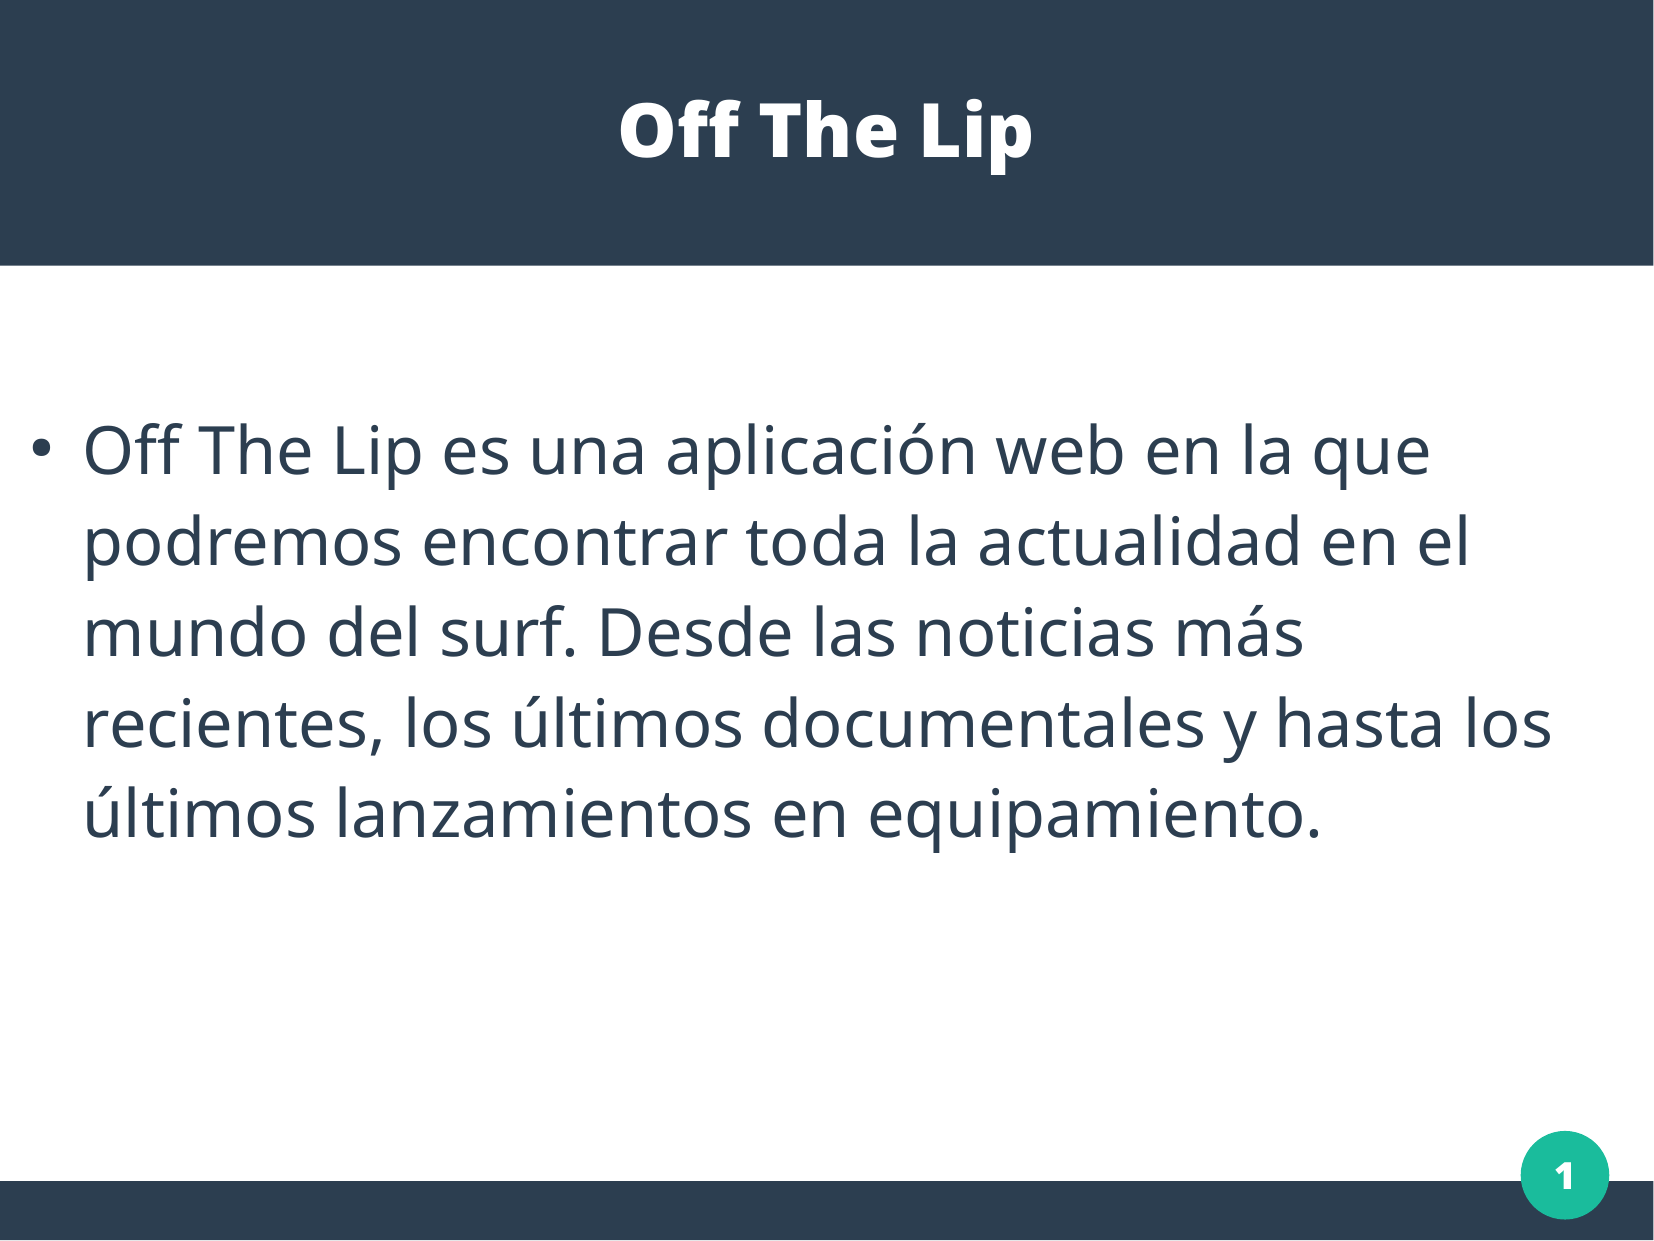

Off The Lip
# Off The Lip es una aplicación web en la que podremos encontrar toda la actualidad en el mundo del surf. Desde las noticias más recientes, los últimos documentales y hasta los últimos lanzamientos en equipamiento.
1